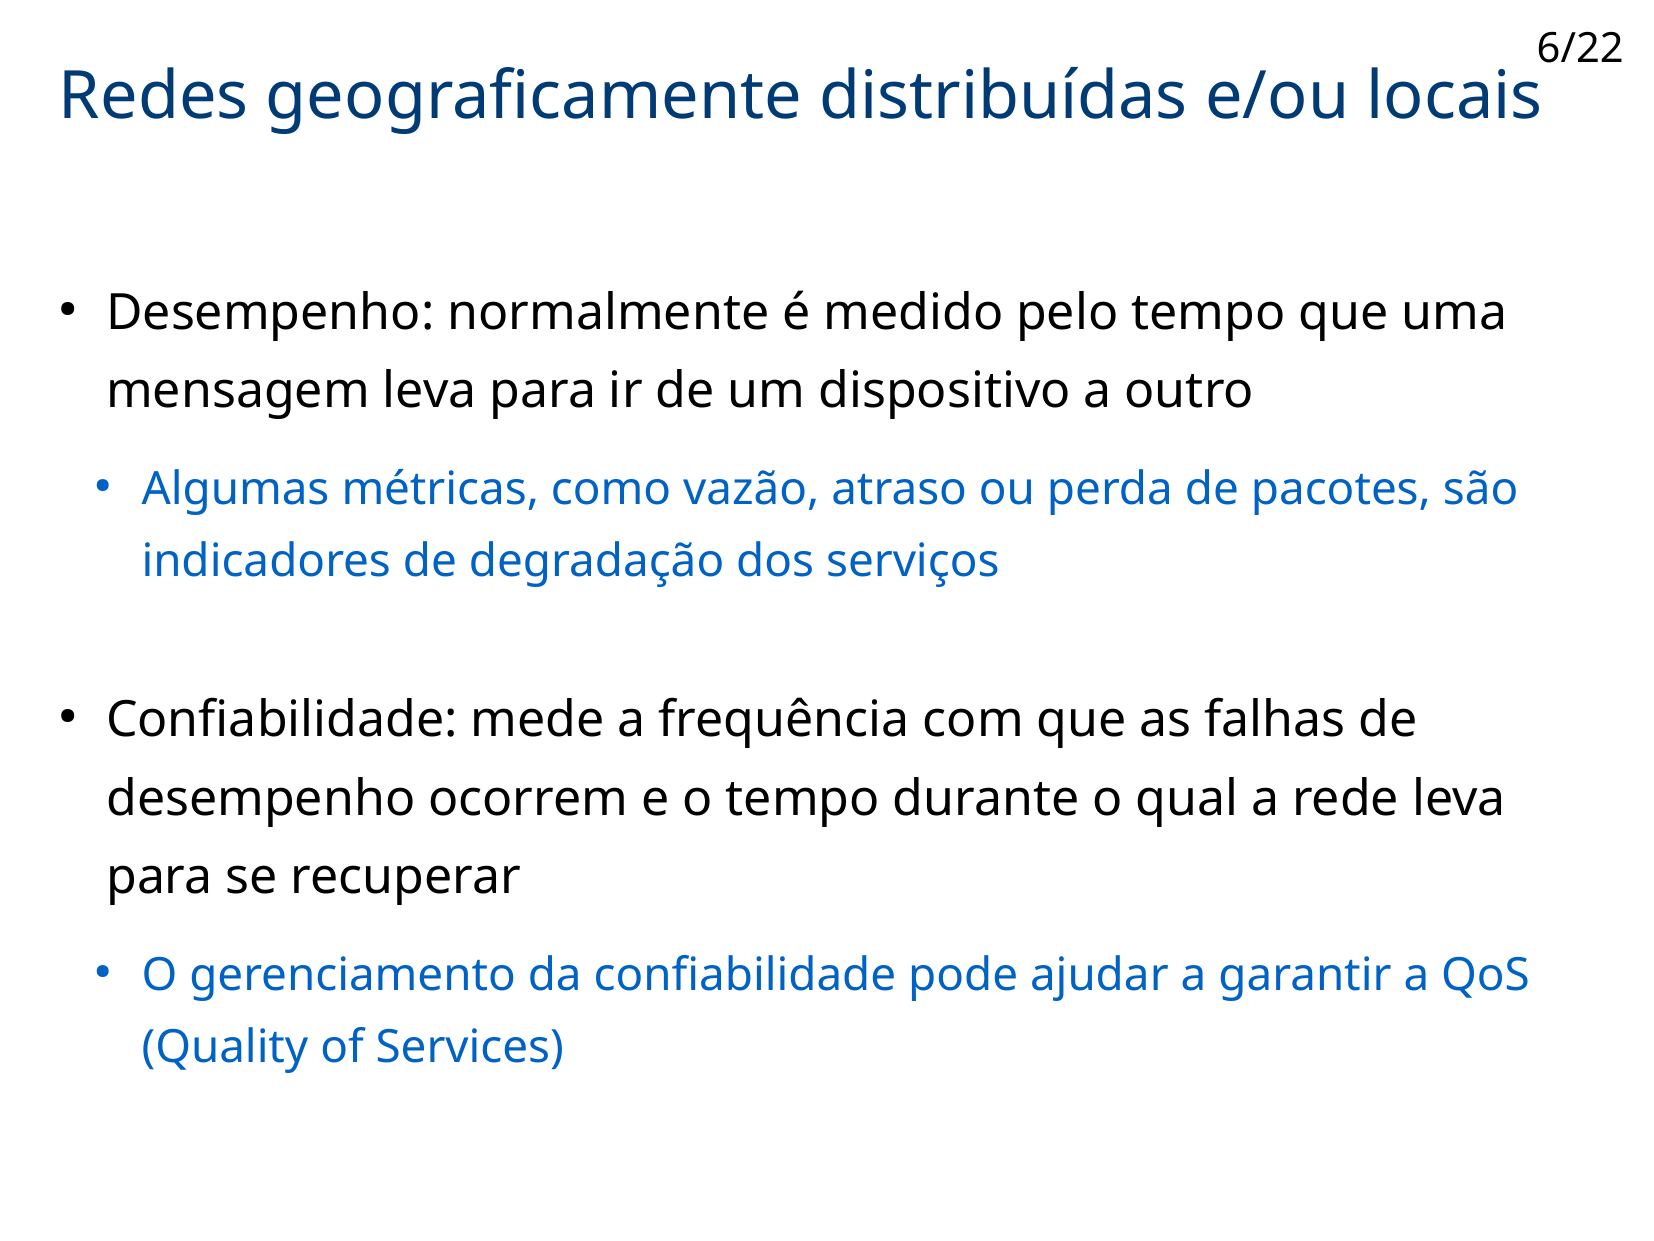

6
# Redes geograficamente distribuídas e/ou locais
Desempenho: normalmente é medido pelo tempo que uma mensagem leva para ir de um dispositivo a outro
Algumas métricas, como vazão, atraso ou perda de pacotes, são indicadores de degradação dos serviços
Confiabilidade: mede a frequência com que as falhas de desempenho ocorrem e o tempo durante o qual a rede leva para se recuperar
O gerenciamento da confiabilidade pode ajudar a garantir a QoS (Quality of Services)